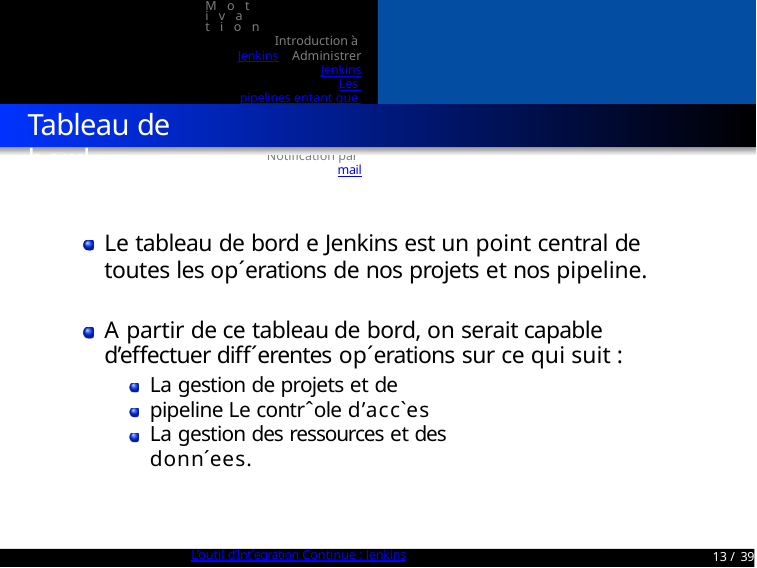

Motivation Introduction `a Jenkins Administrer Jenkins
Les pipelines entant que Code
Jenkins Webhook Notification par mail
Tableau de bord
Le tableau de bord e Jenkins est un point central de toutes les op´erations de nos projets et nos pipeline.
A partir de ce tableau de bord, on serait capable d’effectuer diff´erentes op´erations sur ce qui suit :
La gestion de projets et de pipeline Le contrˆole d’acc`es
La gestion des ressources et des donn´ees.
L’outil d’Int´egration Continue : Jenkins
13 / 39